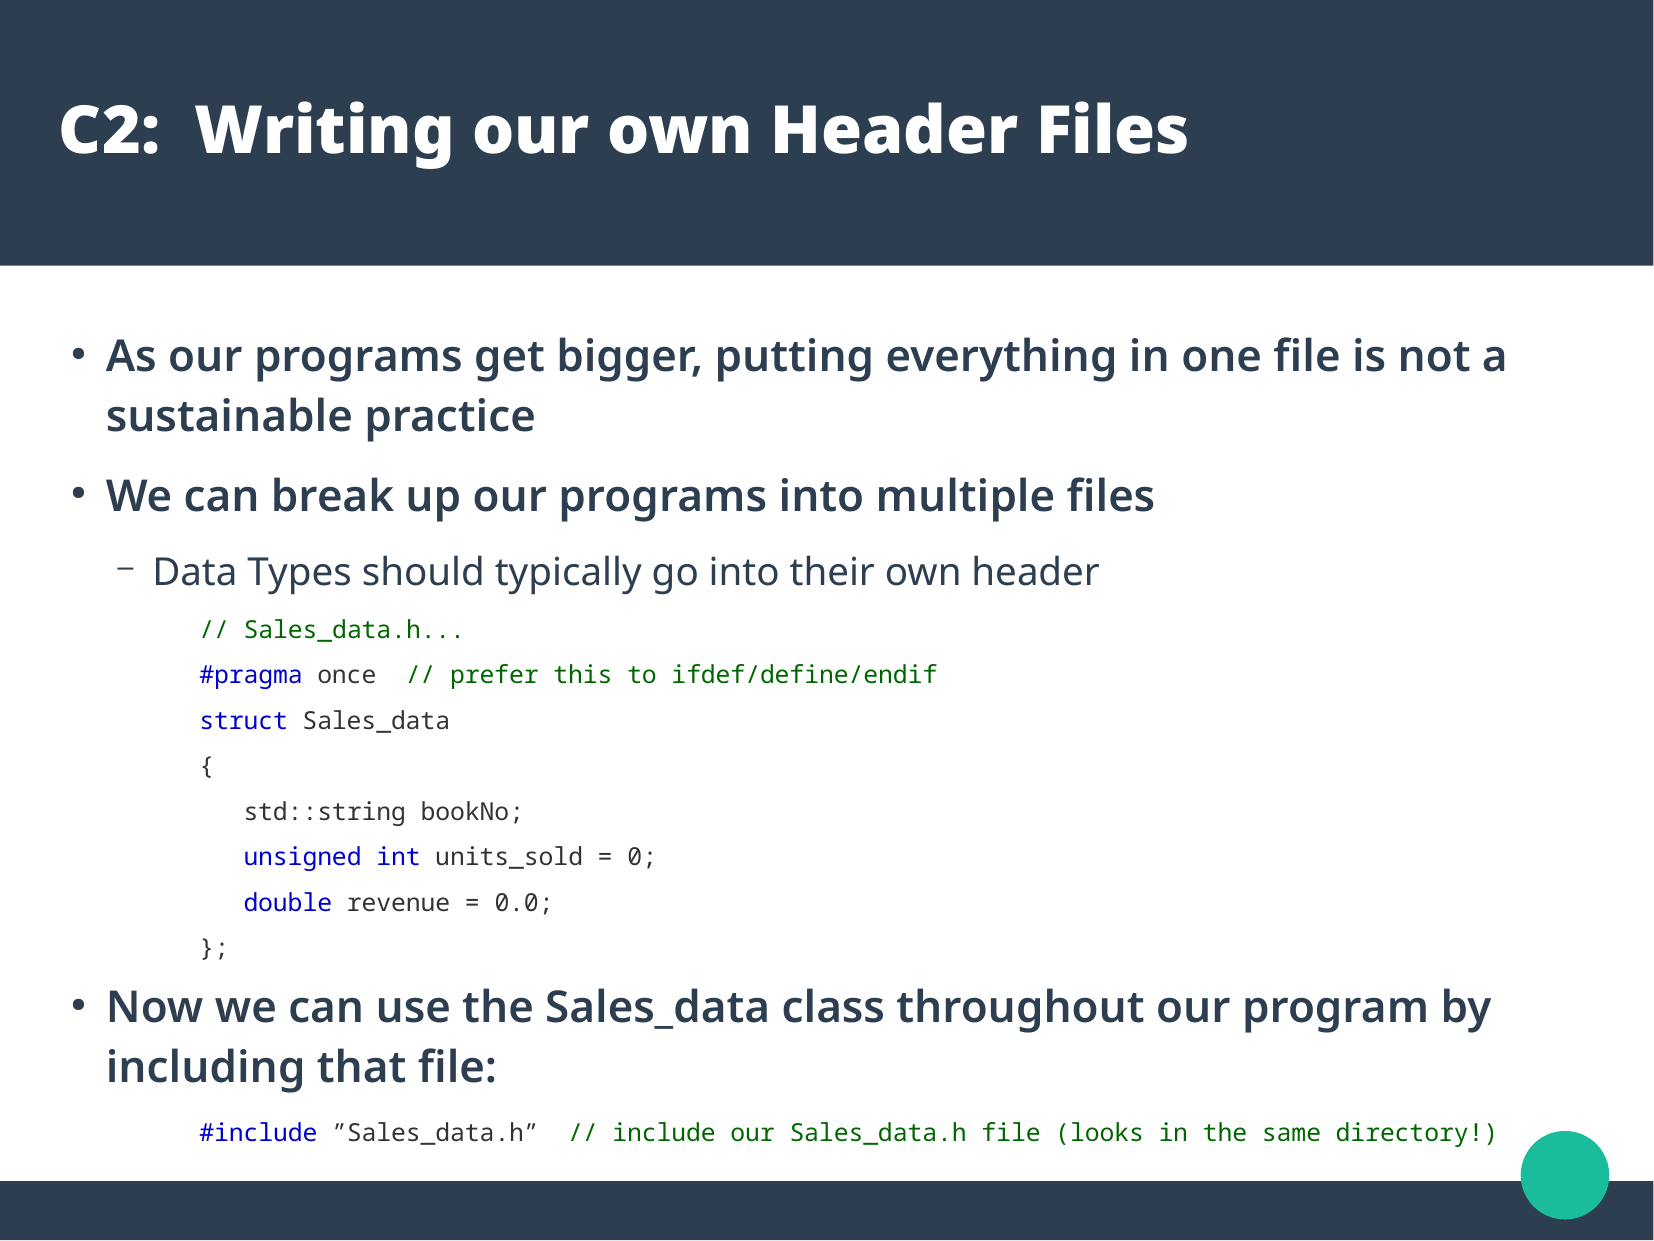

# C2: Writing our own Header Files
As our programs get bigger, putting everything in one file is not a sustainable practice
We can break up our programs into multiple files
Data Types should typically go into their own header
// Sales_data.h...
#pragma once // prefer this to ifdef/define/endif
struct Sales_data
{
 std::string bookNo;
 unsigned int units_sold = 0;
 double revenue = 0.0;
};
Now we can use the Sales_data class throughout our program by including that file:
#include ”Sales_data.h” // include our Sales_data.h file (looks in the same directory!)